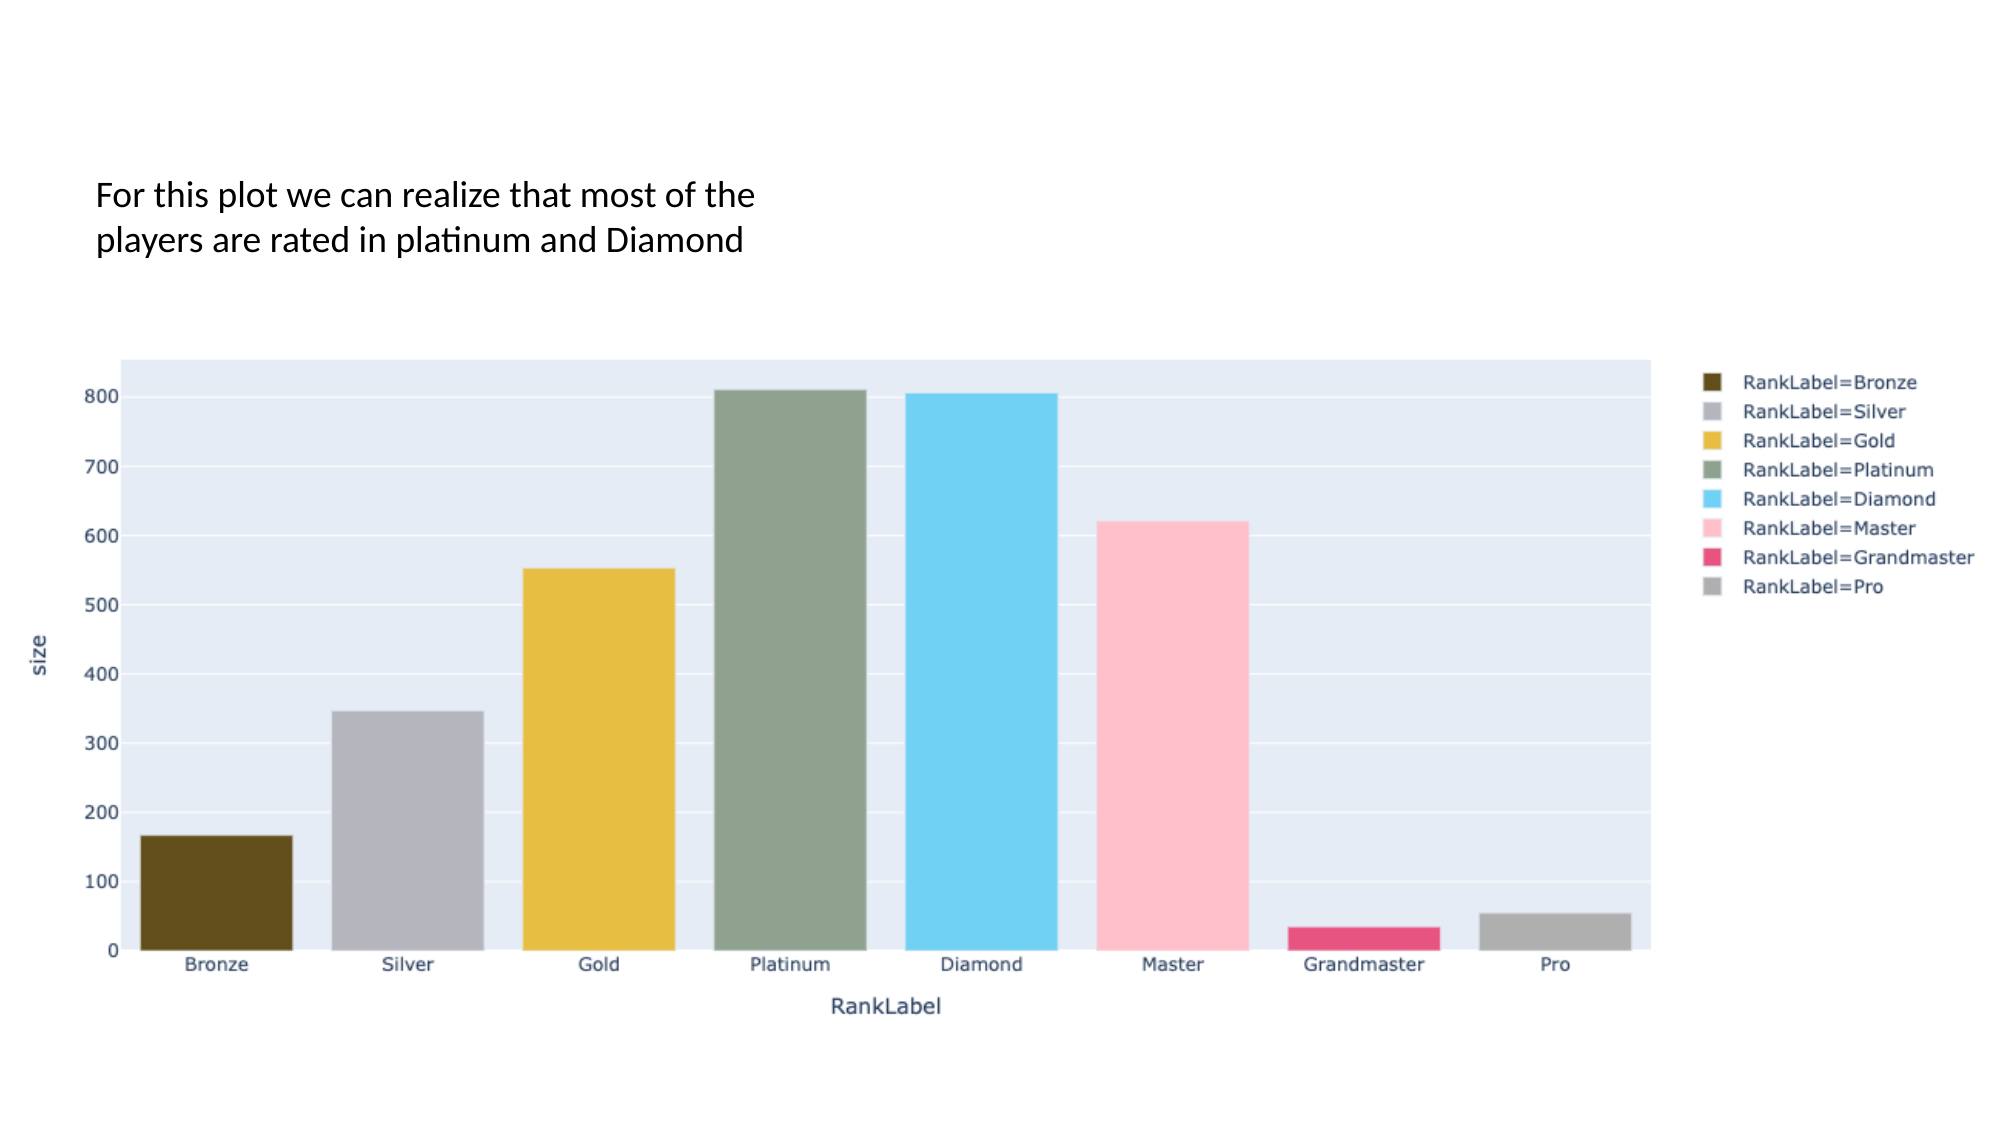

For this plot we can realize that most of the players are rated in platinum and Diamond